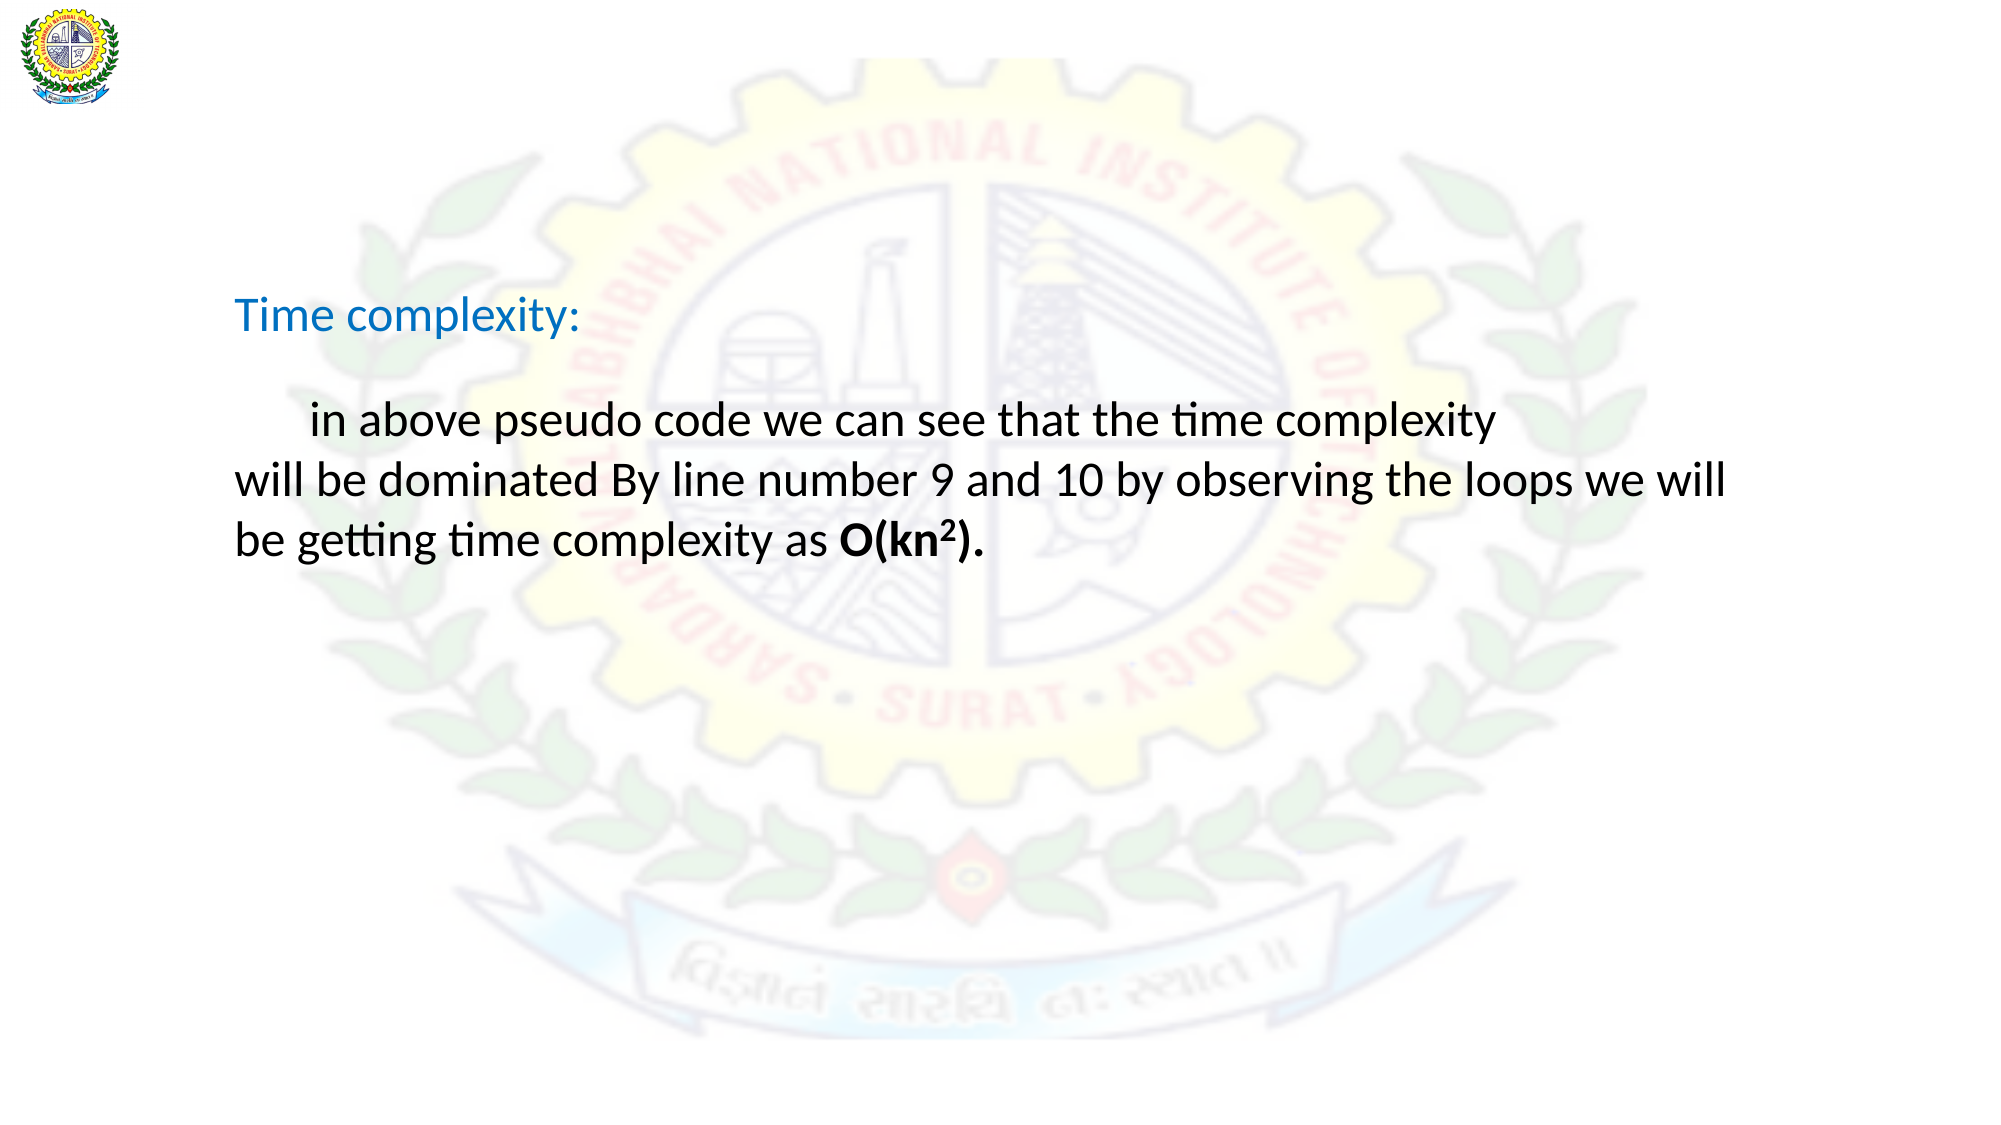

Time complexity:
	in above pseudo code we can see that the time complexity
will be dominated By line number 9 and 10 by observing the loops we will be getting time complexity as O(kn2).